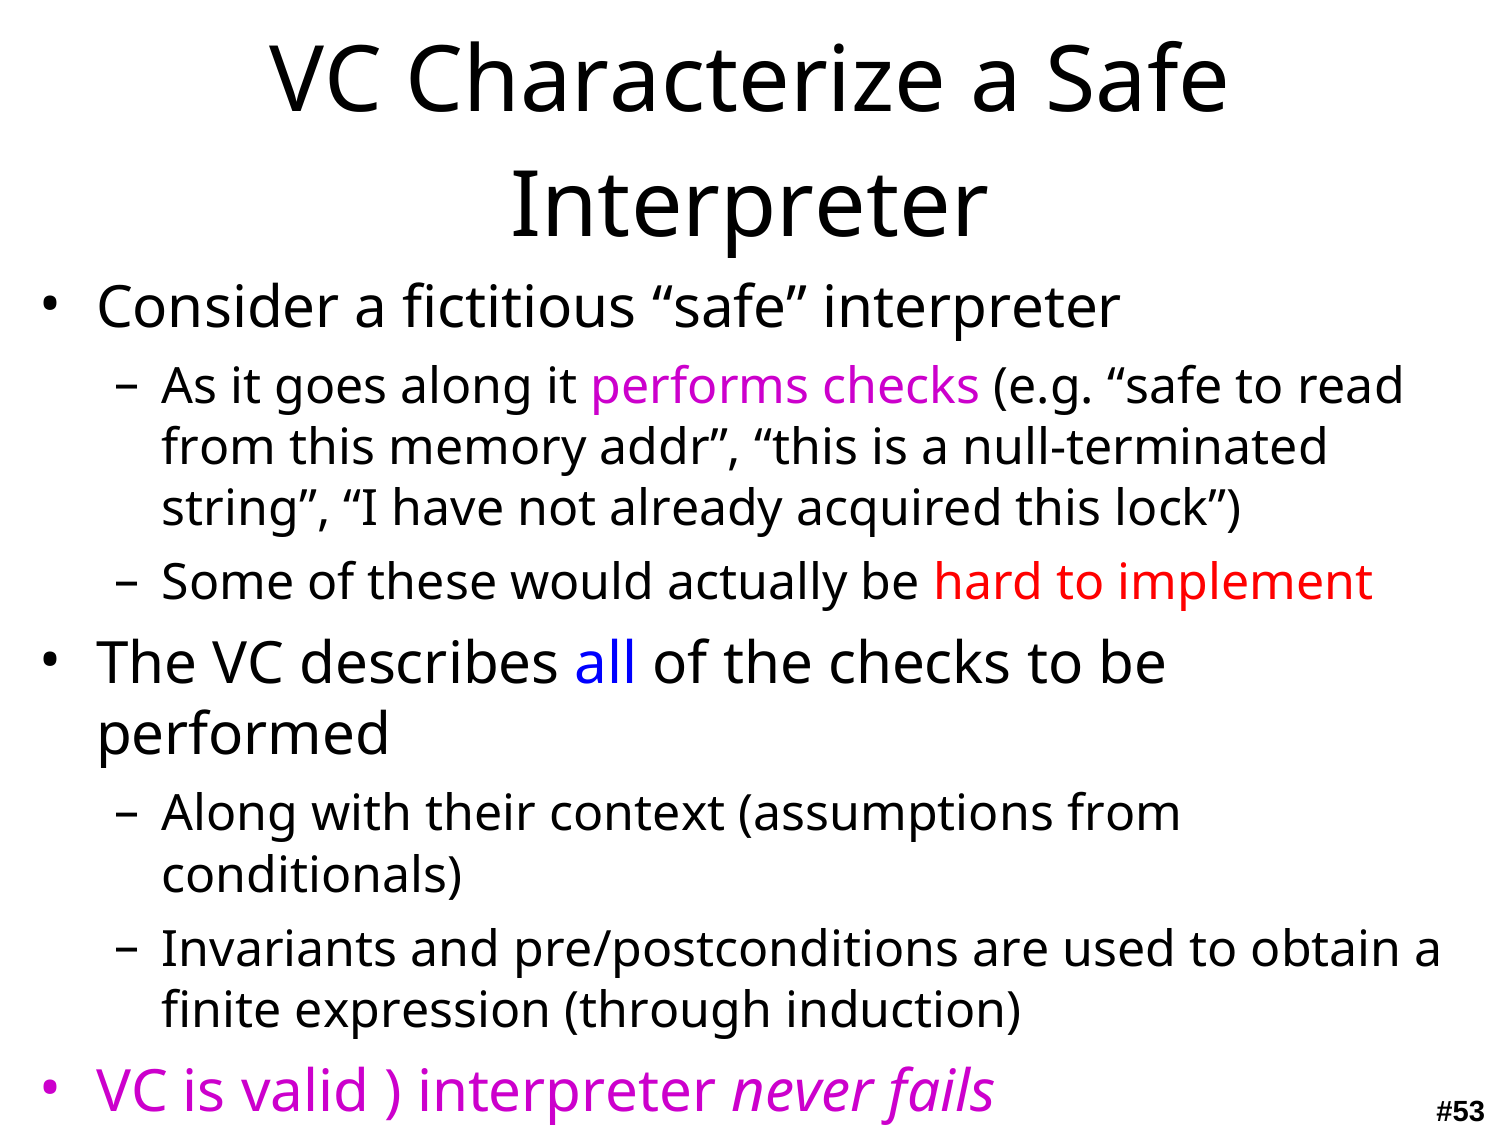

# VC Characterize a Safe Interpreter
Consider a fictitious “safe” interpreter
As it goes along it performs checks (e.g. “safe to read from this memory addr”, “this is a null-terminated string”, “I have not already acquired this lock”)
Some of these would actually be hard to implement
The VC describes all of the checks to be performed
Along with their context (assumptions from conditionals)
Invariants and pre/postconditions are used to obtain a finite expression (through induction)
VC is valid ) interpreter never fails
We enforce same level of “correctness”
But better (static + more powerful checks)
53